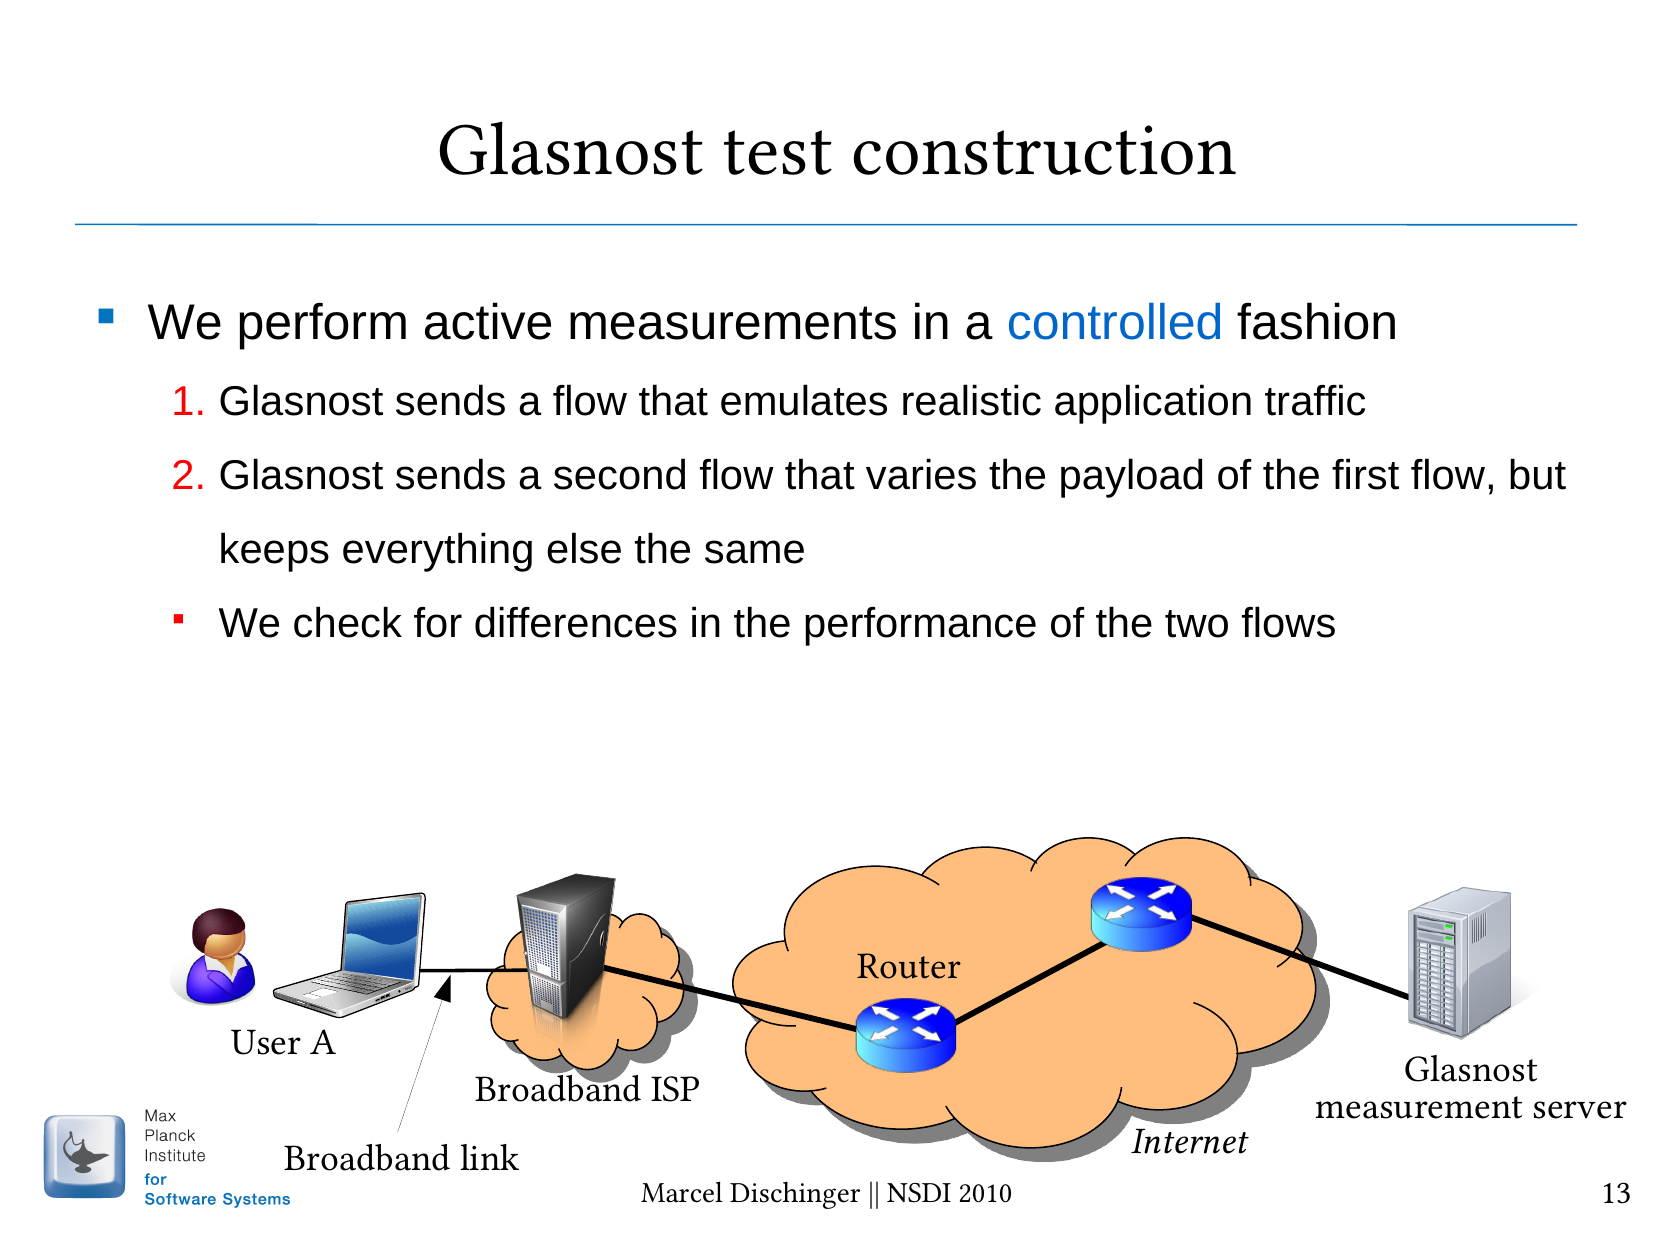

# Glasnost test construction
We perform active measurements in a controlled fashion
Glasnost sends a flow that emulates realistic application traffic
Glasnost sends a second flow that varies the payload of the first flow, but keeps everything else the same
We check for differences in the performance of the two flows
Glasnost
measurement server
User A
Router
Broadband link
Broadband ISP
Internet